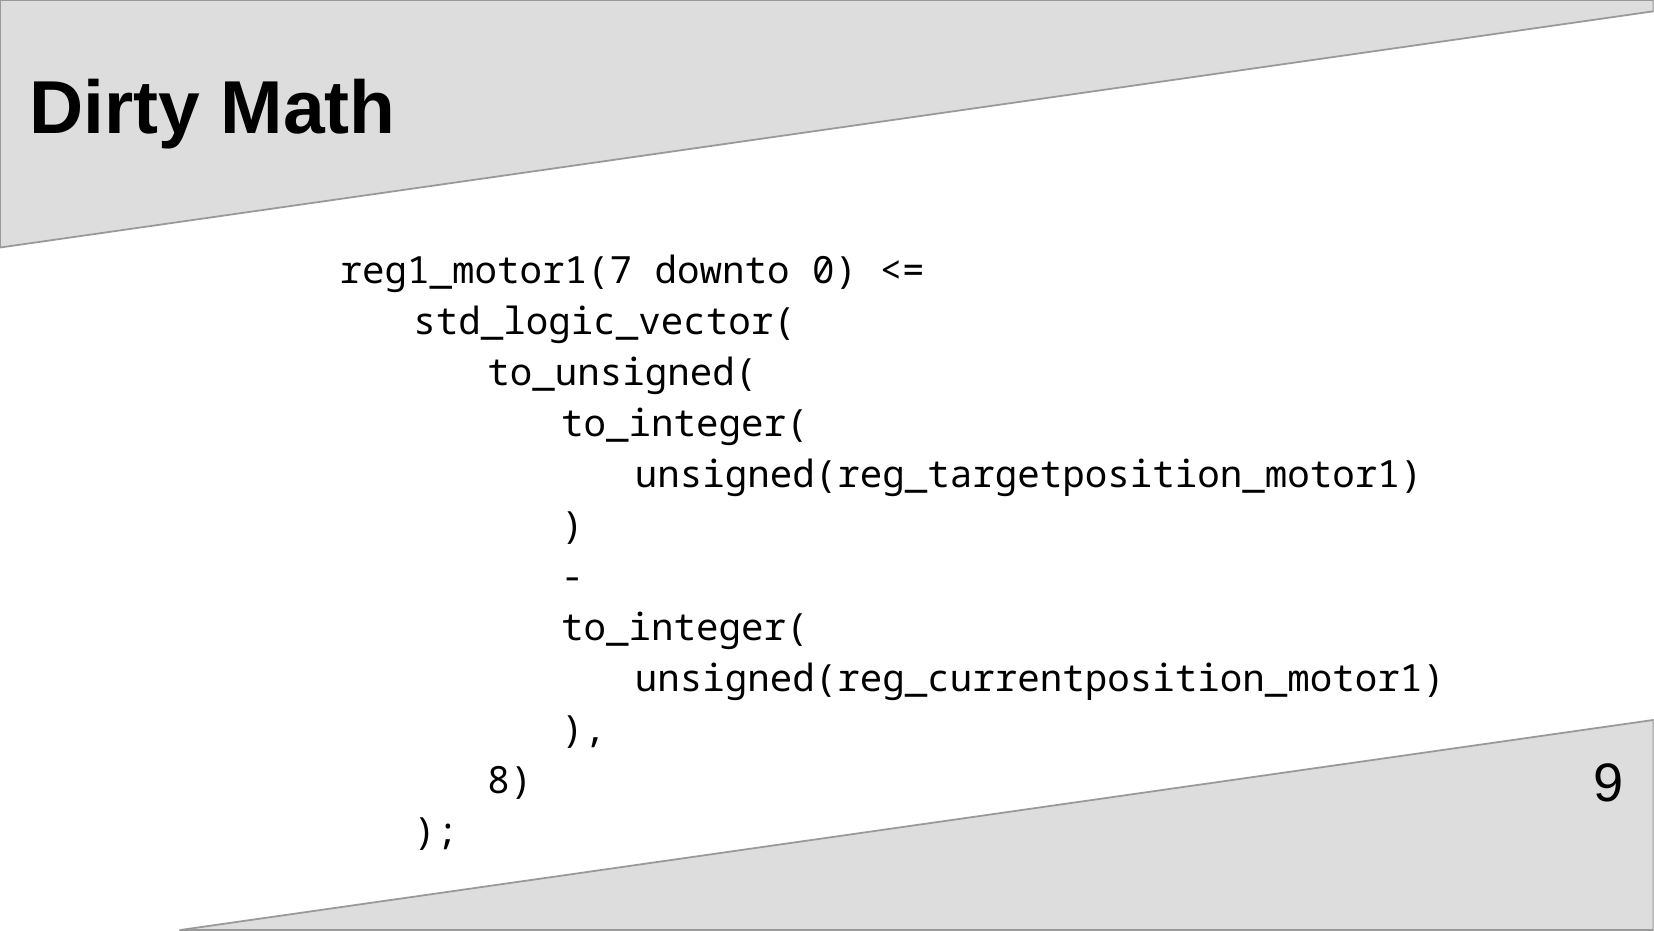

# Dirty Math
reg1_motor1(7 downto 0) <=
	std_logic_vector(
		to_unsigned(
			to_integer(
				unsigned(reg_targetposition_motor1)
			)
			-
			to_integer(
				unsigned(reg_currentposition_motor1)
			),
		8)
	);
9